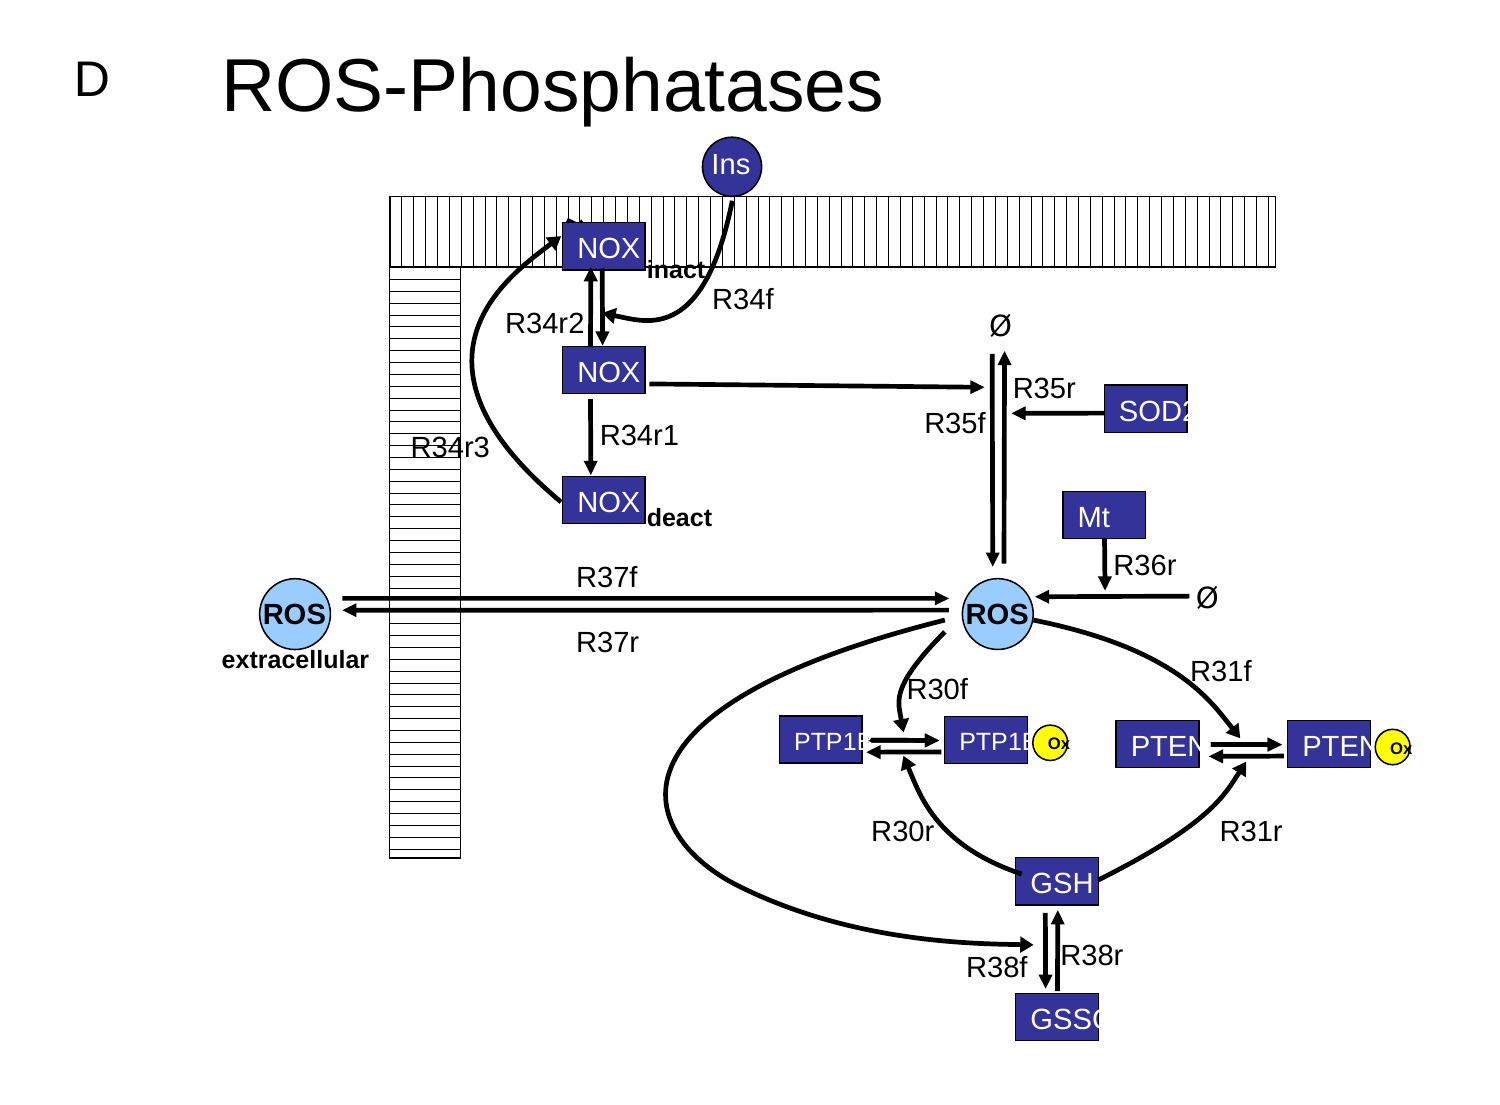

ROS-Phosphatases
D
Ins
NOX
inact
R34f
R34r2
Ø
NOX
R35r
SOD2
R35f
R34r1
R34r3
NOX
Mt
deact
R36r
R37f
Ø
ROS
ROS
R37r
extracellular
R31f
R30f
PTP1B
PTP1B
PTEN
PTEN
Ox
Ox
R30r
R31r
GSH
R38r
R38f
GSSG